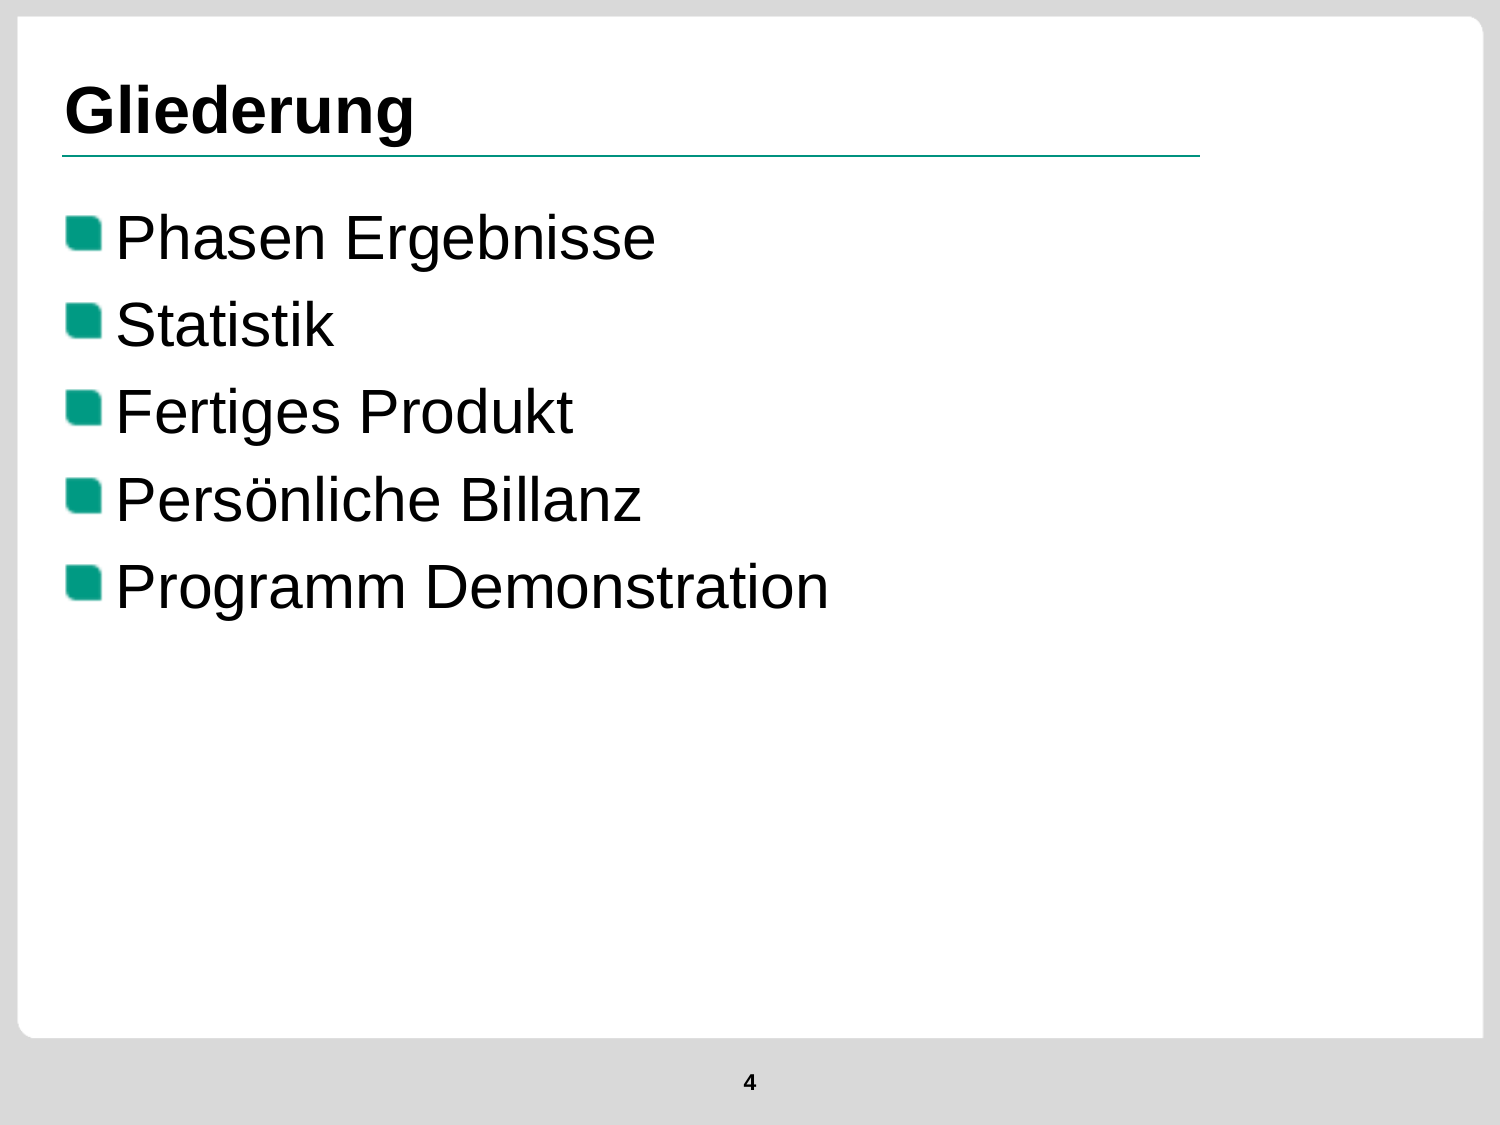

# Gliederung
Phasen Ergebnisse
Statistik
Fertiges Produkt
Persönliche Billanz
Programm Demonstration